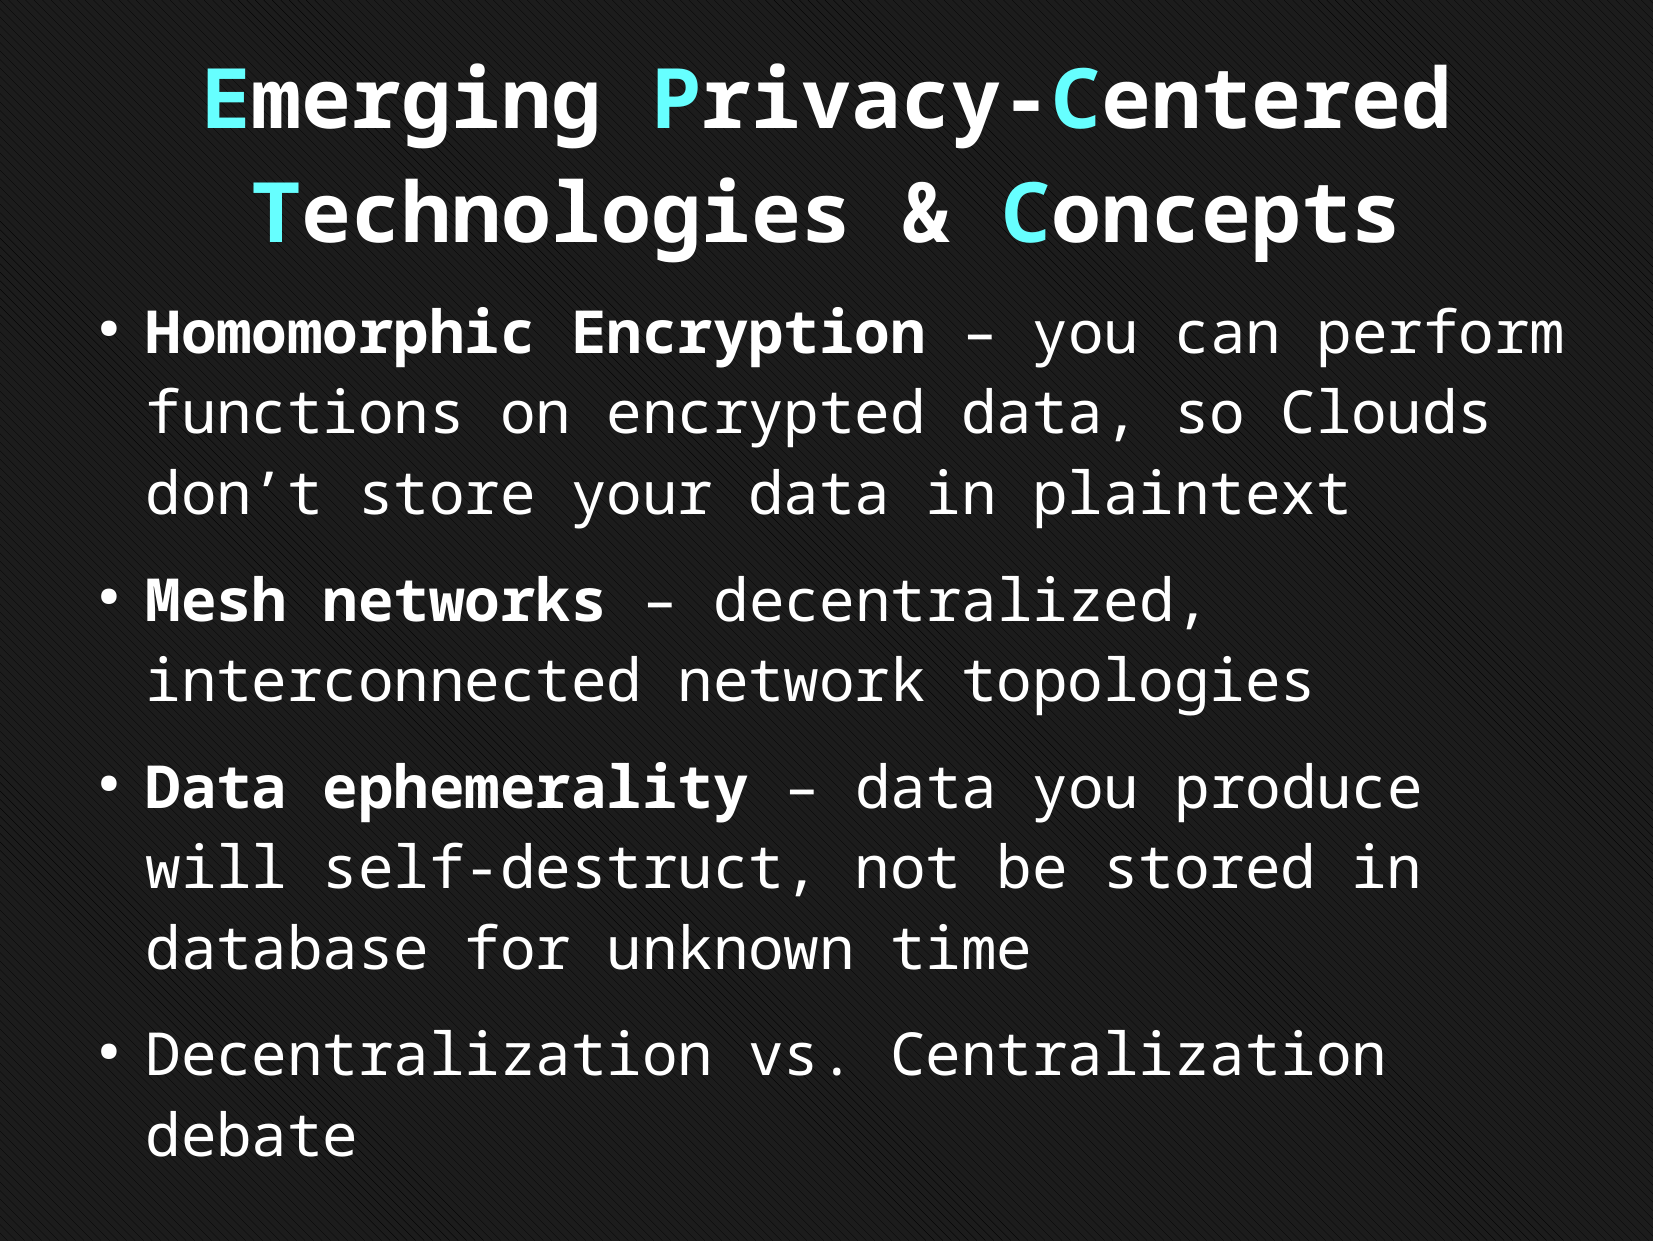

# Emerging Privacy-Centered Technologies & Concepts
Homomorphic Encryption – you can perform functions on encrypted data, so Clouds don’t store your data in plaintext
Mesh networks – decentralized, interconnected network topologies
Data ephemerality – data you produce will self-destruct, not be stored in database for unknown time
Decentralization vs. Centralization debate